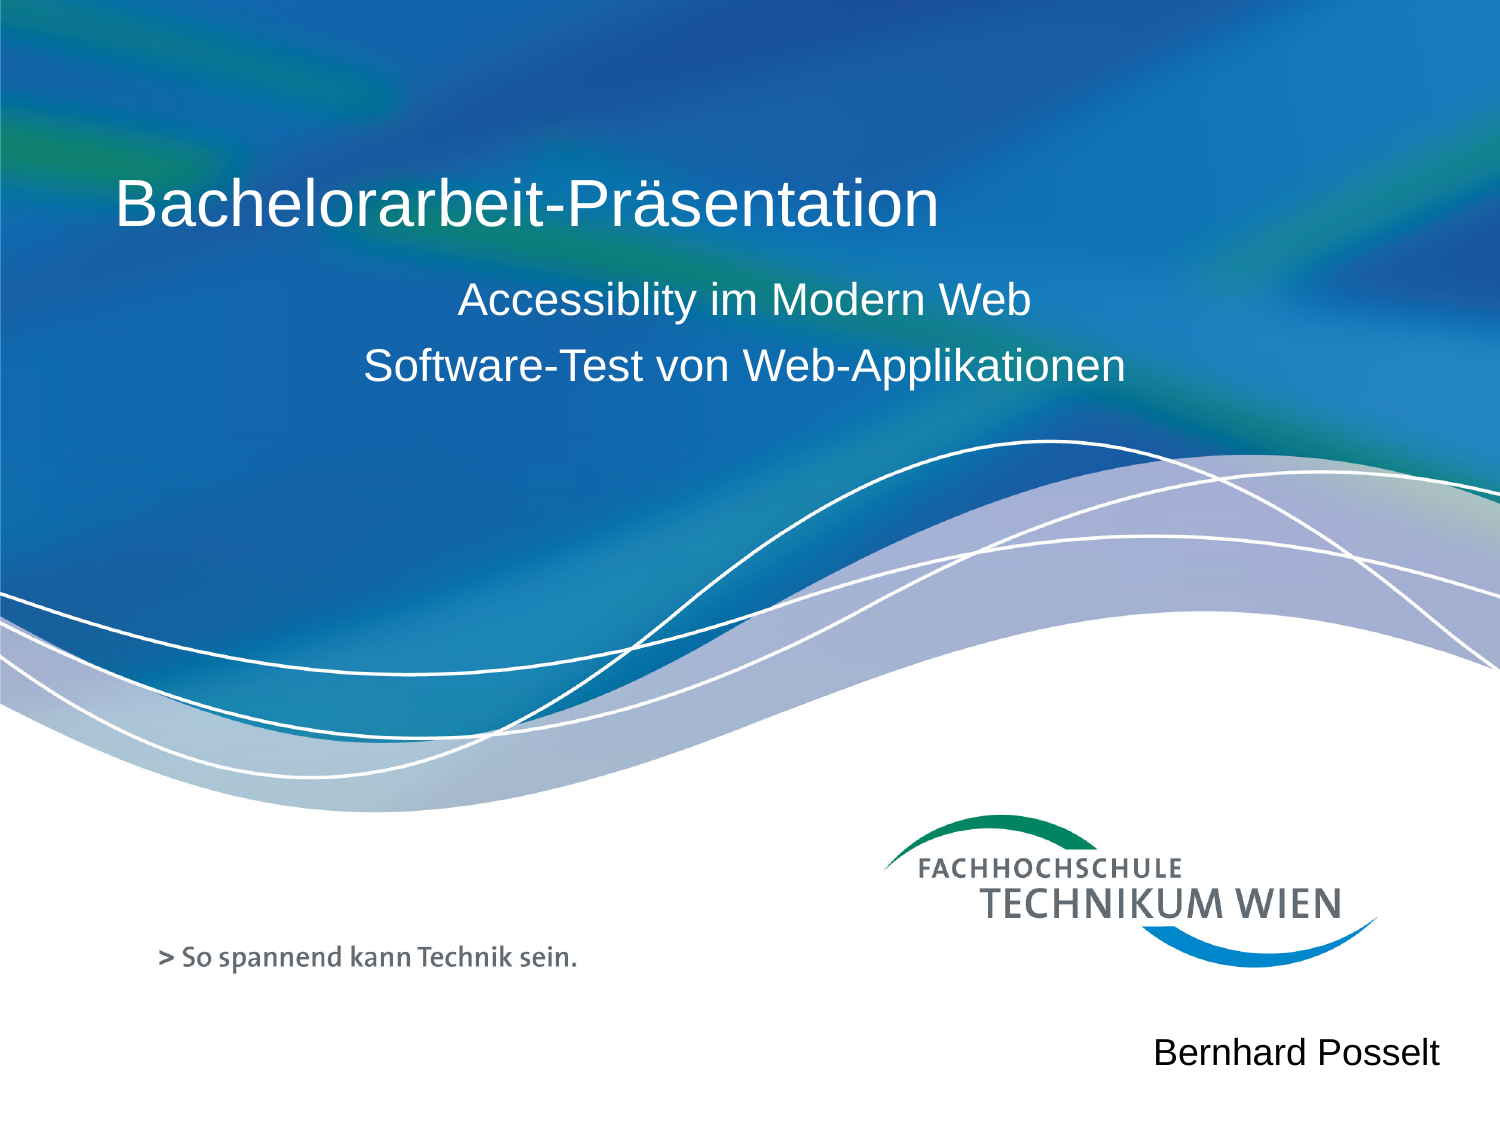

# Bachelorarbeit-Präsentation
Accessiblity im Modern Web
Software-Test von Web-Applikationen
Bernhard Posselt